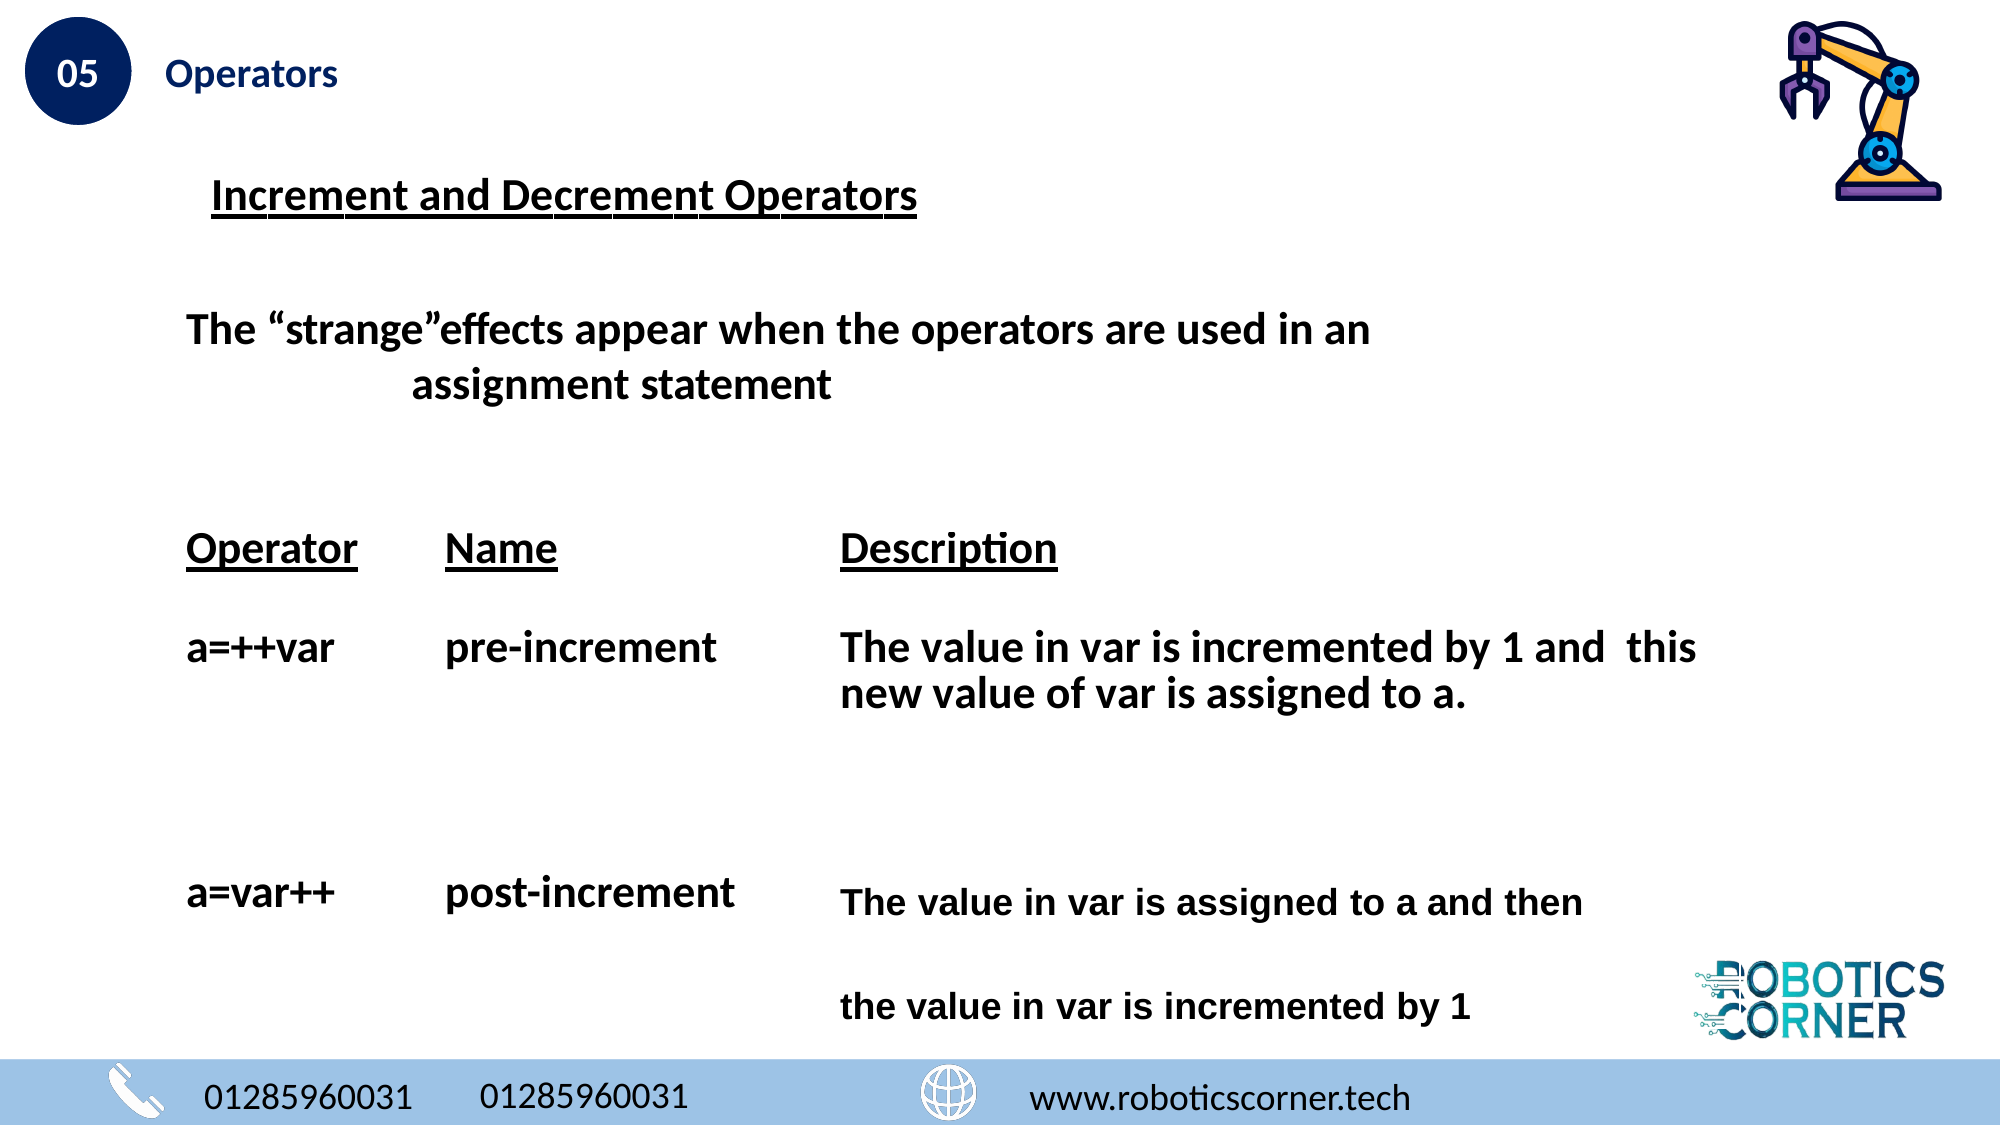

05
Operators
Increment and Decrement Operators
The “strange”effects appear when the operators are used in an
assignment statement
| Operator a=++var | Name pre-increment | Description The value in var is incremented by 1 and this new value of var is assigned to a. |
| --- | --- | --- |
| a=var++ | post-increment | The value in var is assigned to a and then |
| | | the value in var is incremented by 1 |
01285960031
01285960031
www.roboticscorner.tech